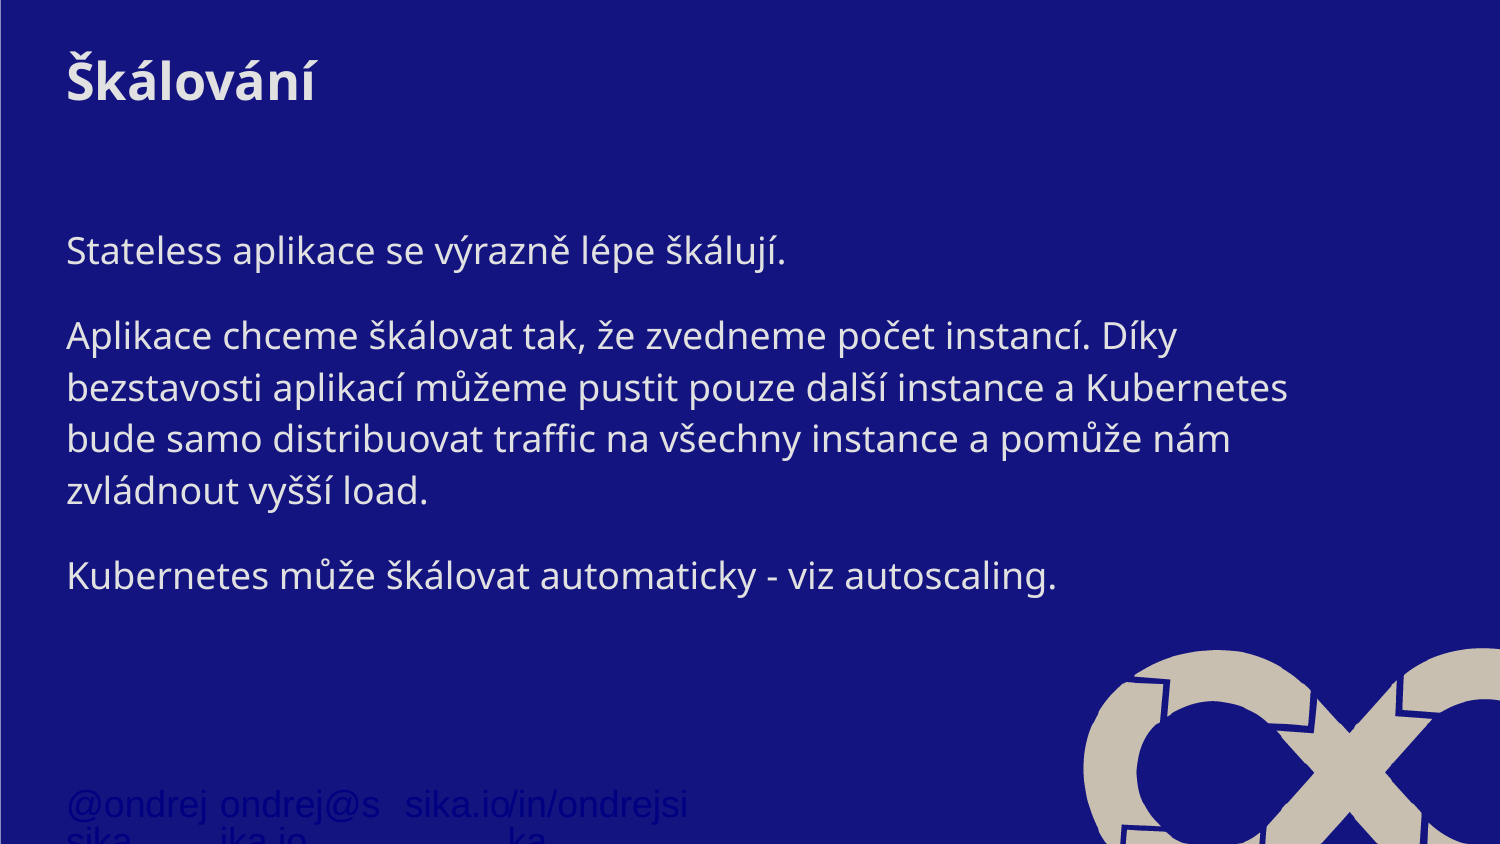

# Škálování
Stateless aplikace se výrazně lépe škálují.
Aplikace chceme škálovat tak, že zvedneme počet instancí. Díky bezstavosti aplikací můžeme pustit pouze další instance a Kubernetes bude samo distribuovat traffic na všechny instance a pomůže nám zvládnout vyšší load.
Kubernetes může škálovat automaticky - viz autoscaling.